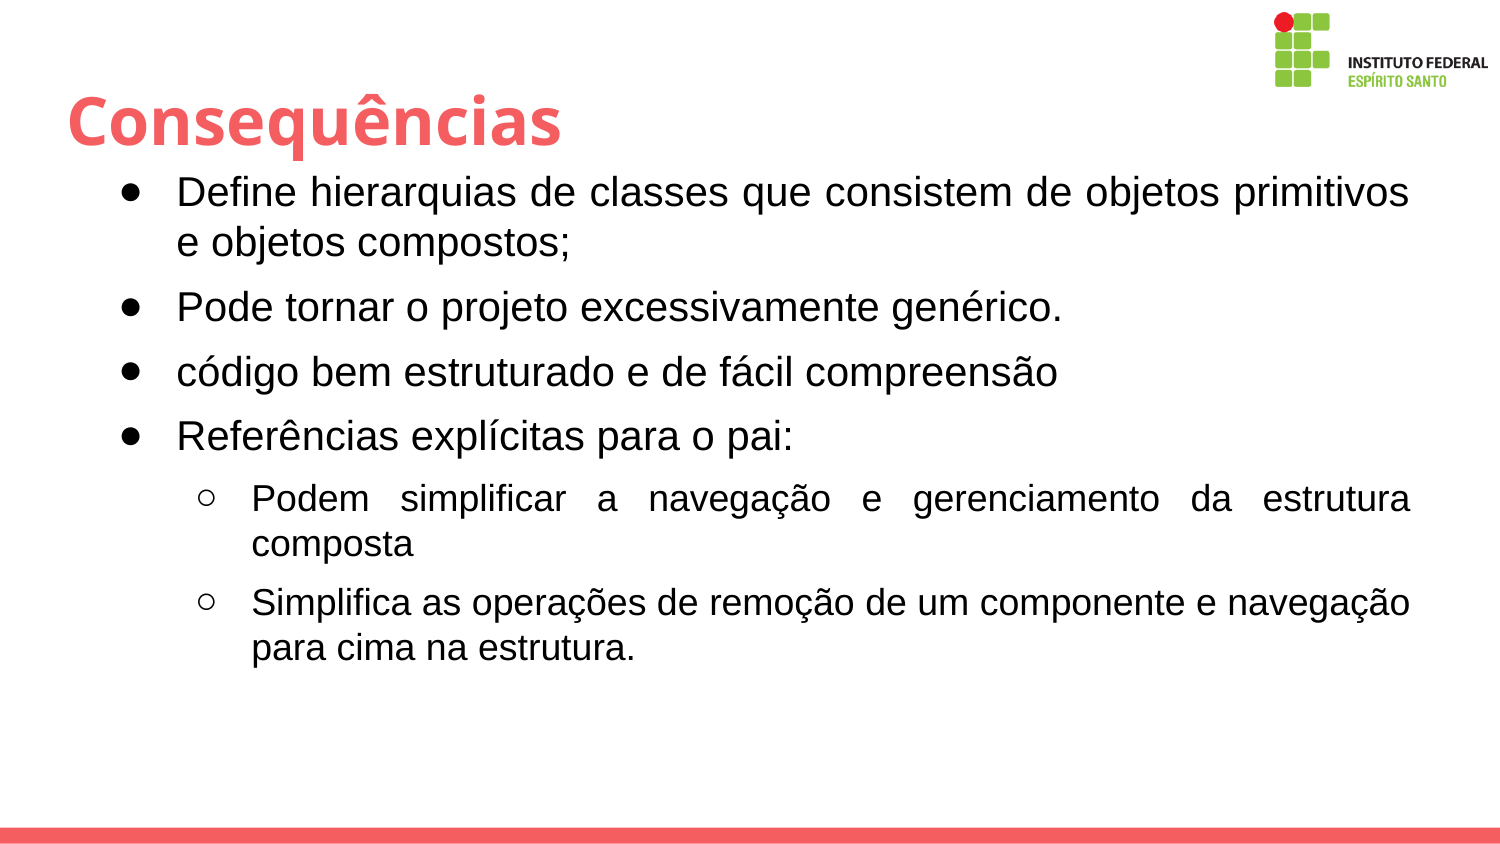

# Consequências
Define hierarquias de classes que consistem de objetos primitivos e objetos compostos;
Pode tornar o projeto excessivamente genérico.
código bem estruturado e de fácil compreensão
Referências explícitas para o pai:
Podem simplificar a navegação e gerenciamento da estrutura composta
Simplifica as operações de remoção de um componente e navegação para cima na estrutura.